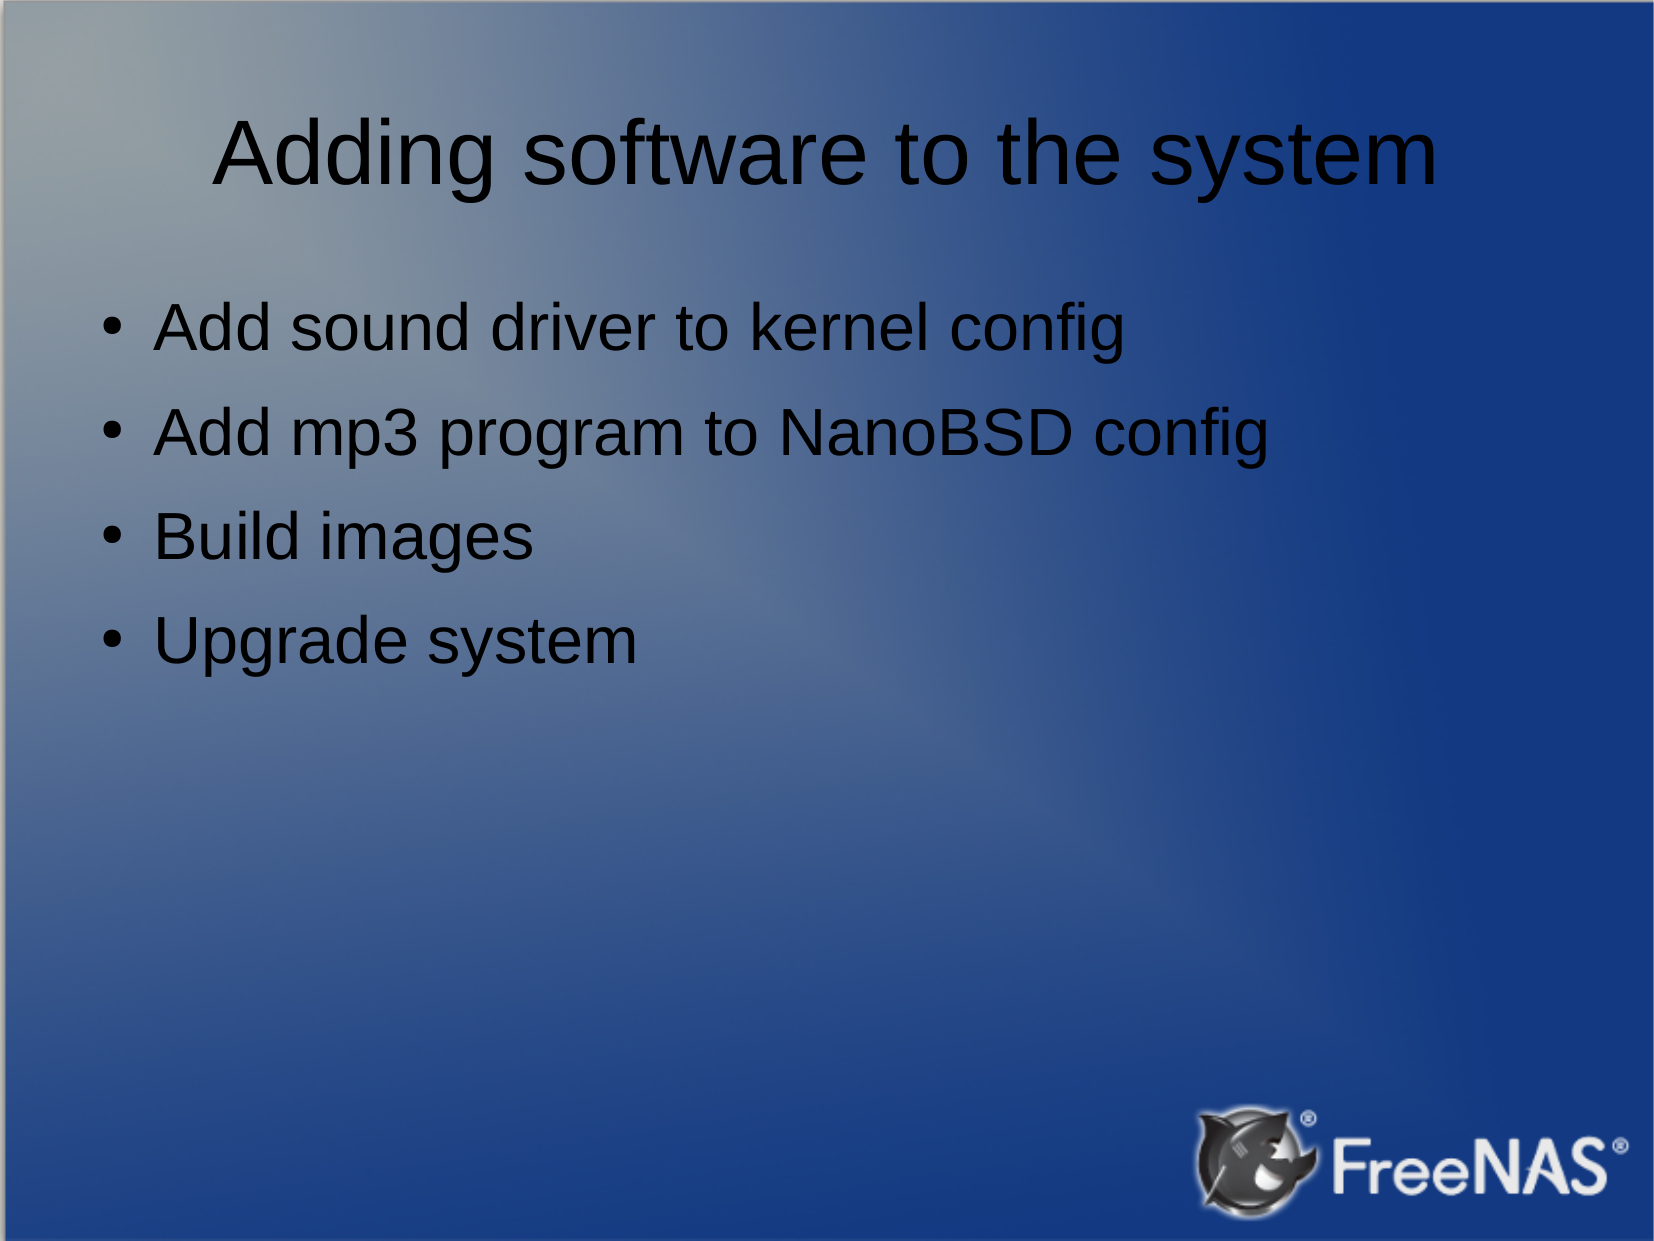

# Adding software to the system
Add sound driver to kernel config
Add mp3 program to NanoBSD config
Build images
Upgrade system